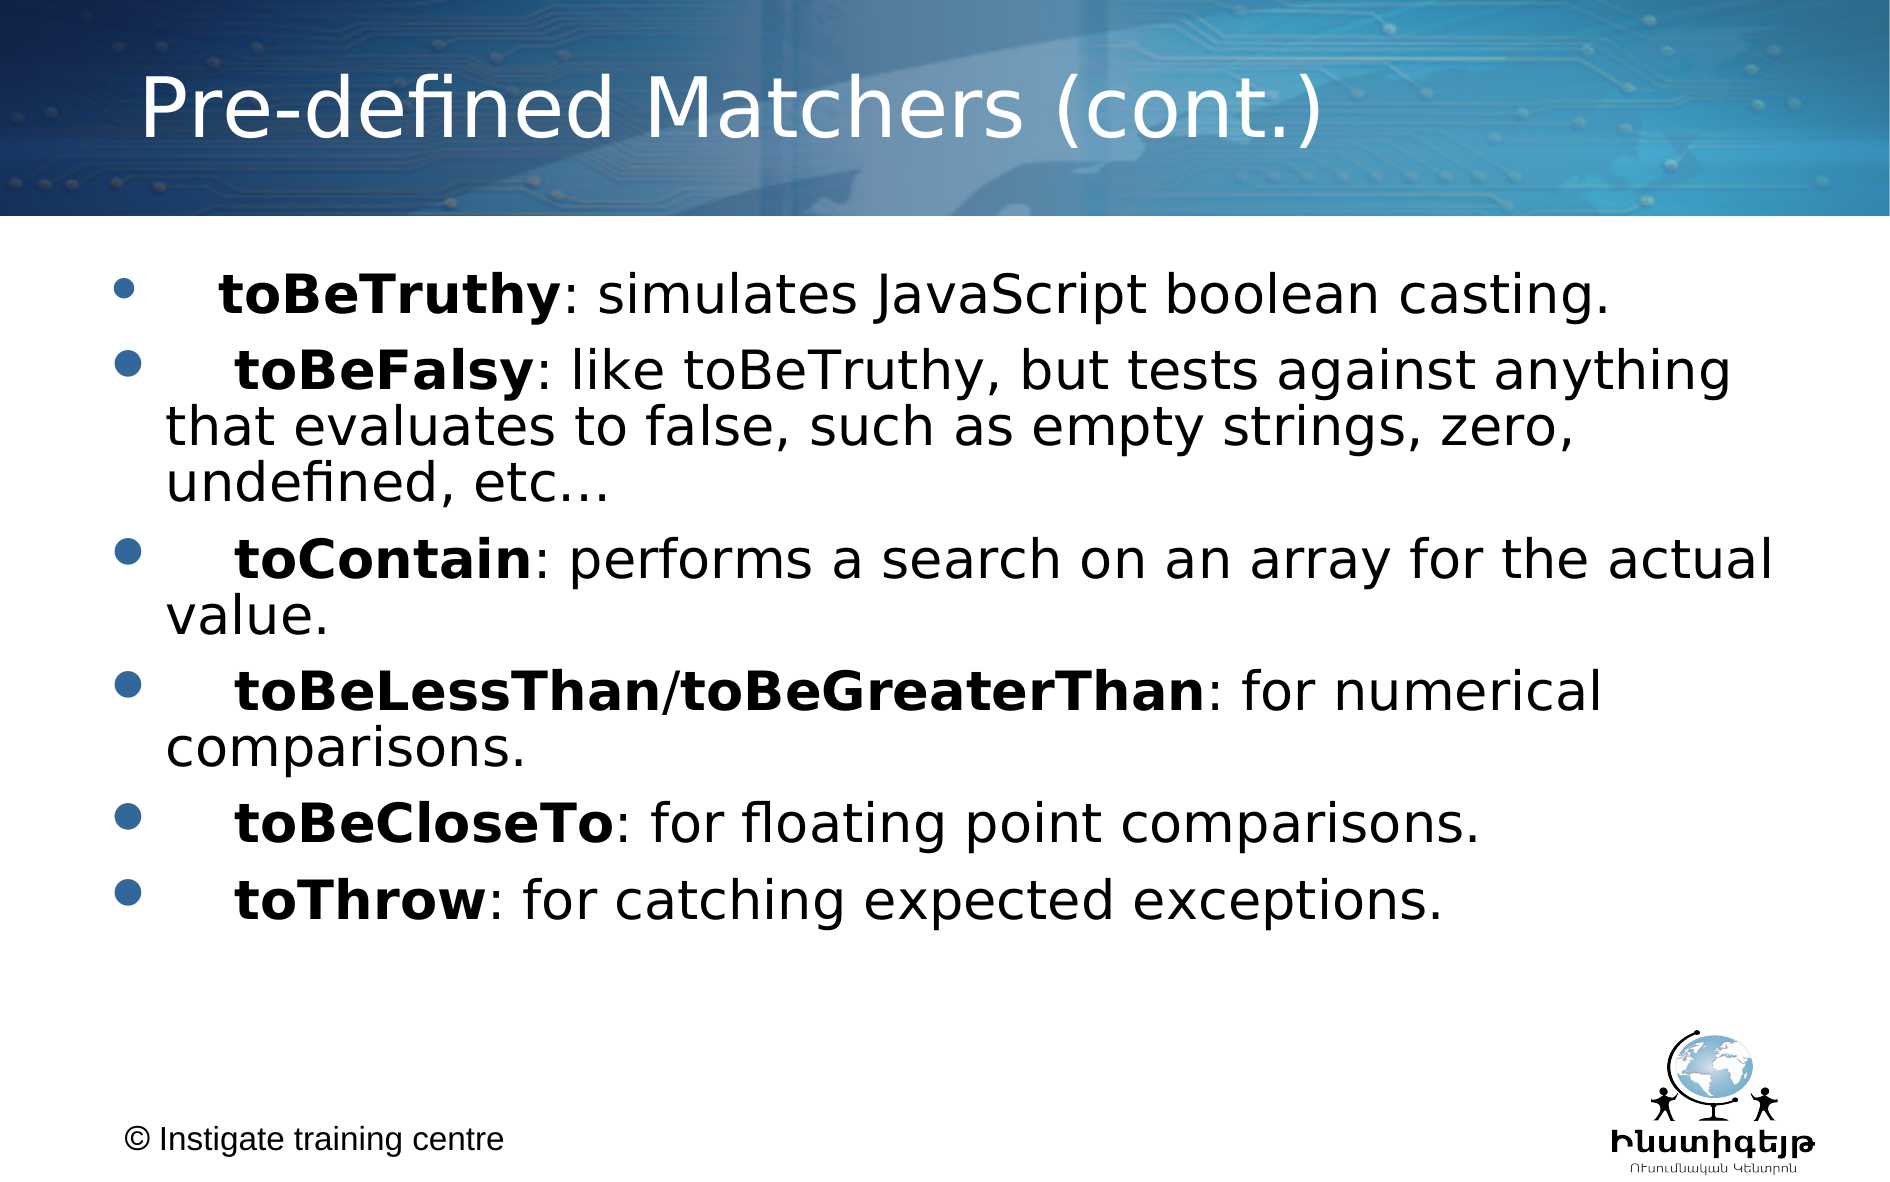

Pre-defined Matchers (cont.)
# toBeTruthy: simulates JavaScript boolean casting.
 toBeFalsy: like toBeTruthy, but tests against anything that evaluates to false, such as empty strings, zero, undefined, etc…
 toContain: performs a search on an array for the actual value.
 toBeLessThan/toBeGreaterThan: for numerical comparisons.
 toBeCloseTo: for floating point comparisons.
 toThrow: for catching expected exceptions.